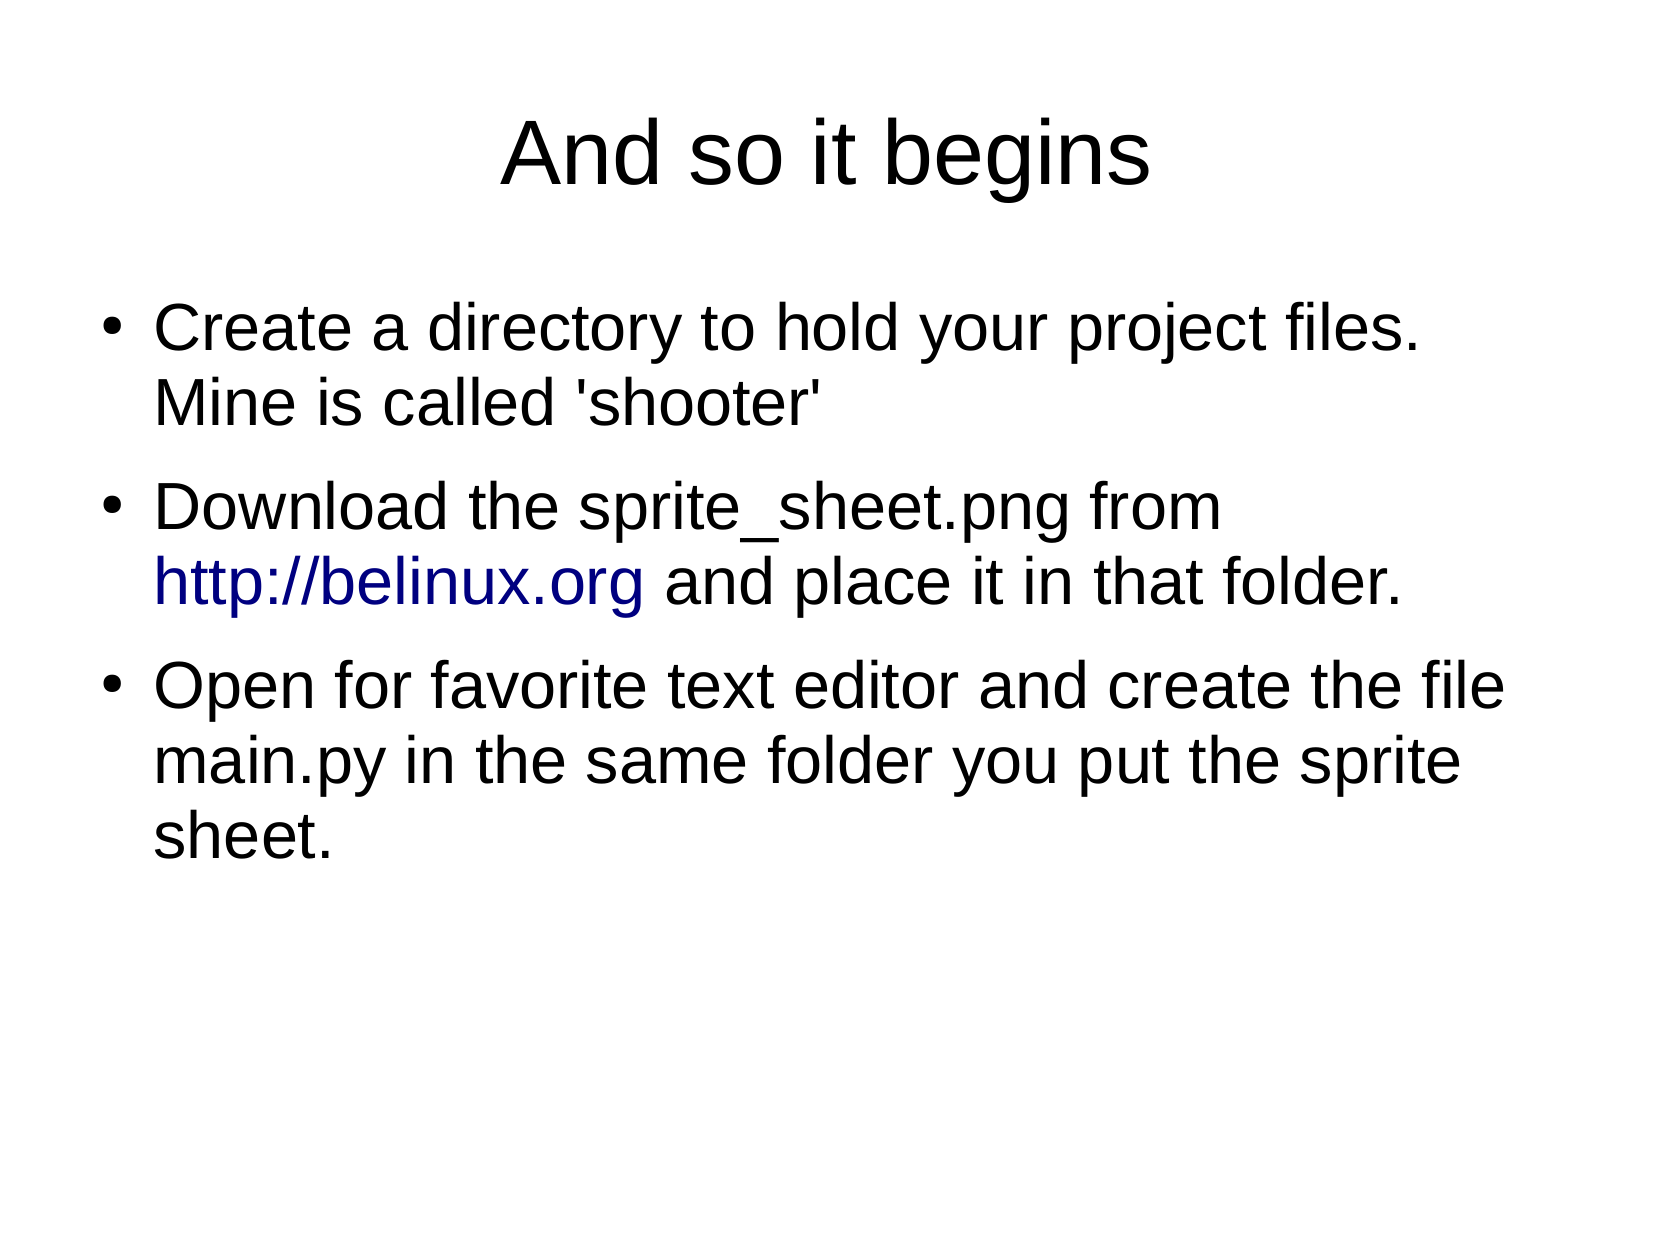

# And so it begins
Create a directory to hold your project files. Mine is called 'shooter'
Download the sprite_sheet.png from http://belinux.org and place it in that folder.
Open for favorite text editor and create the file main.py in the same folder you put the sprite sheet.